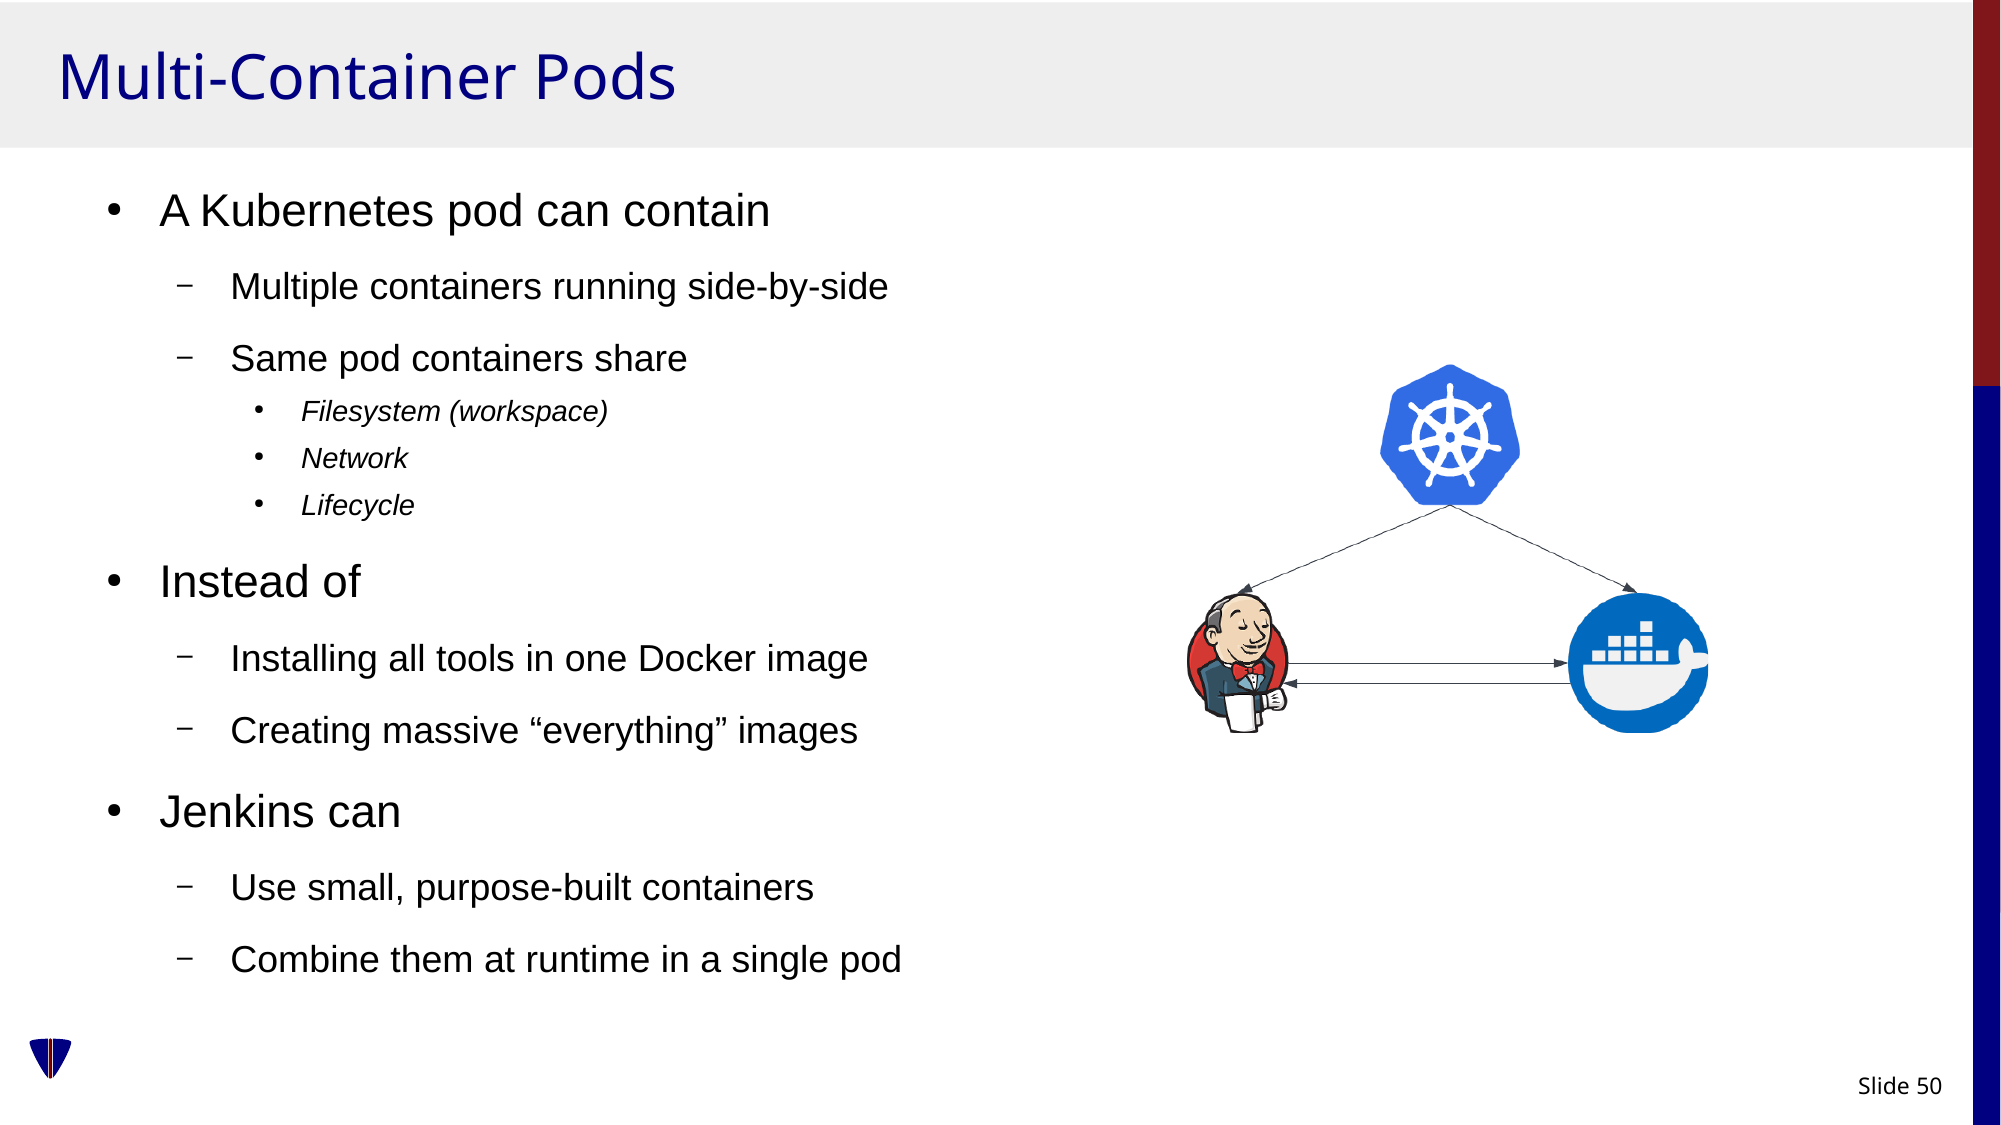

# Multi-Container Pods
A Kubernetes pod can contain
Multiple containers running side-by-side
Same pod containers share
Filesystem (workspace)
Network
Lifecycle
Instead of
Installing all tools in one Docker image
Creating massive “everything” images
Jenkins can
Use small, purpose-built containers
Combine them at runtime in a single pod